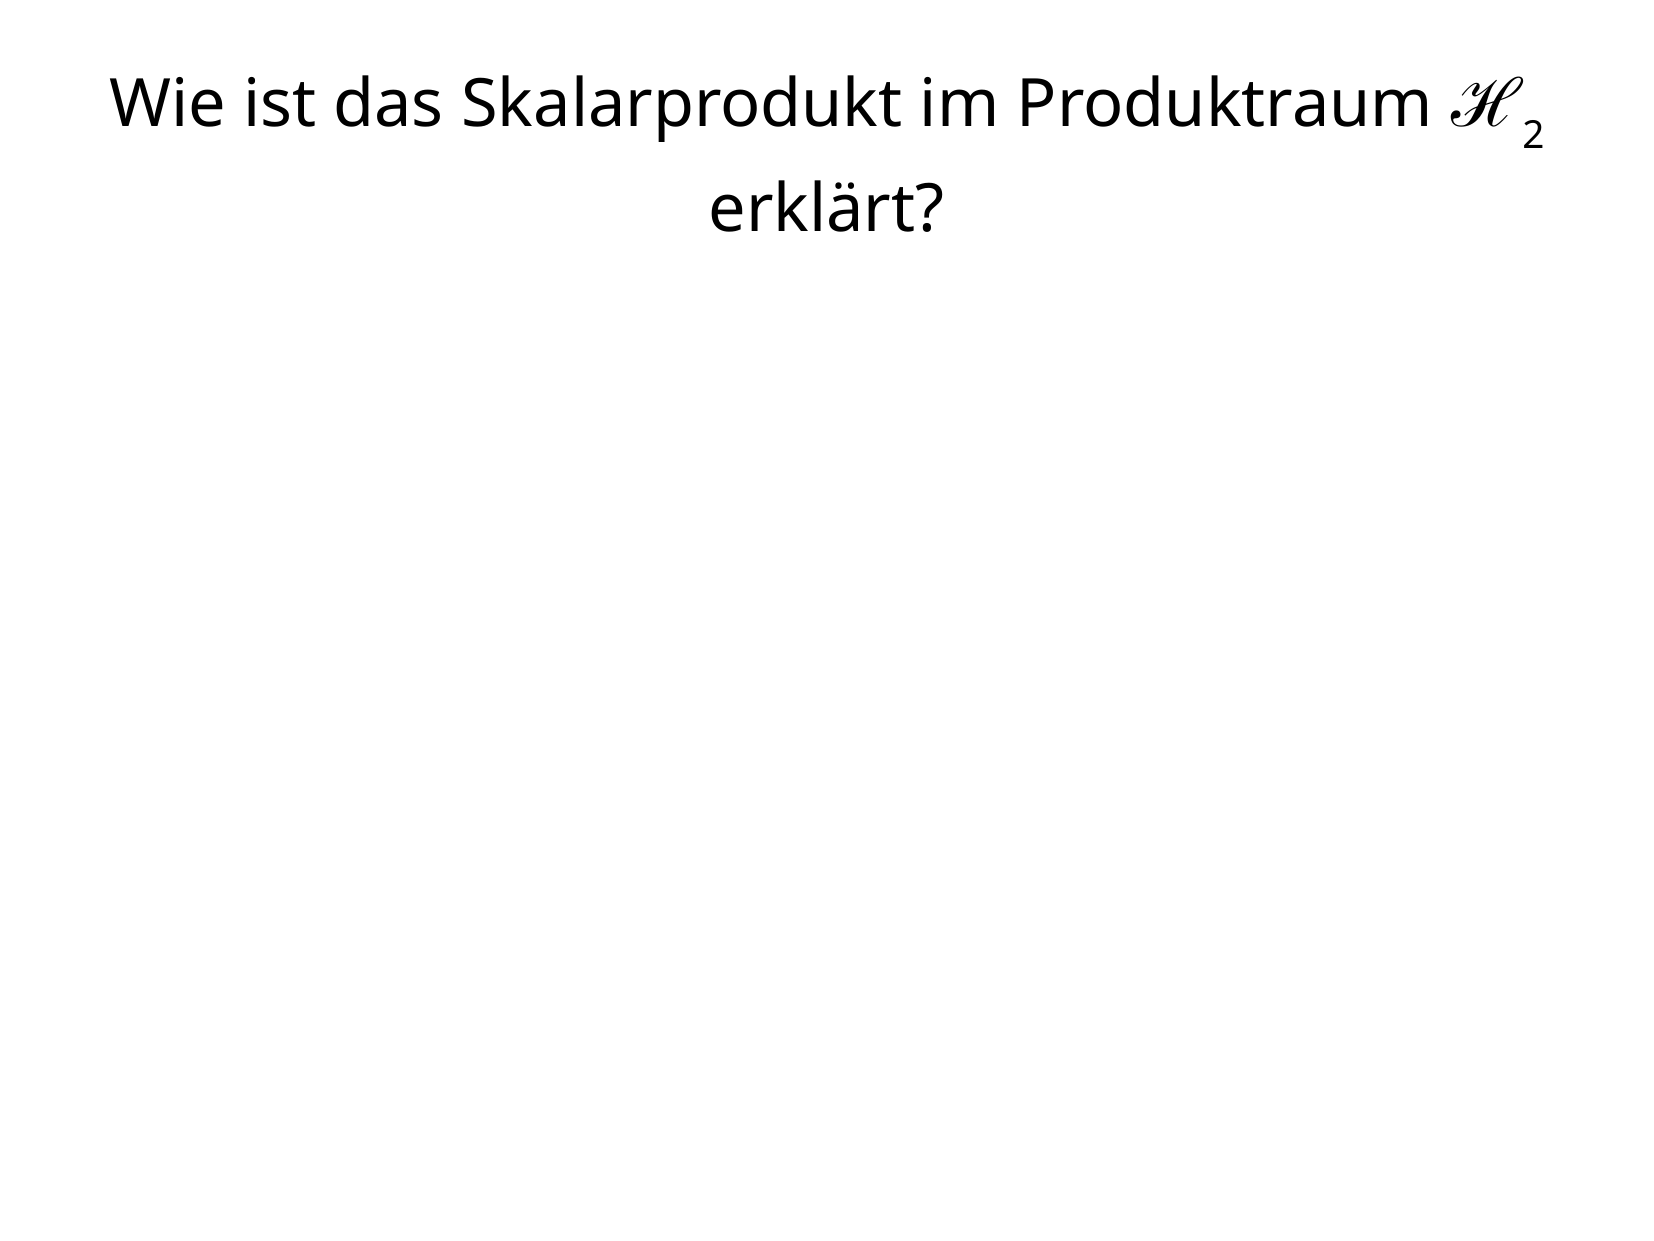

# Wie ist das Skalarprodukt im Produktraum ℋ2 erklärt?